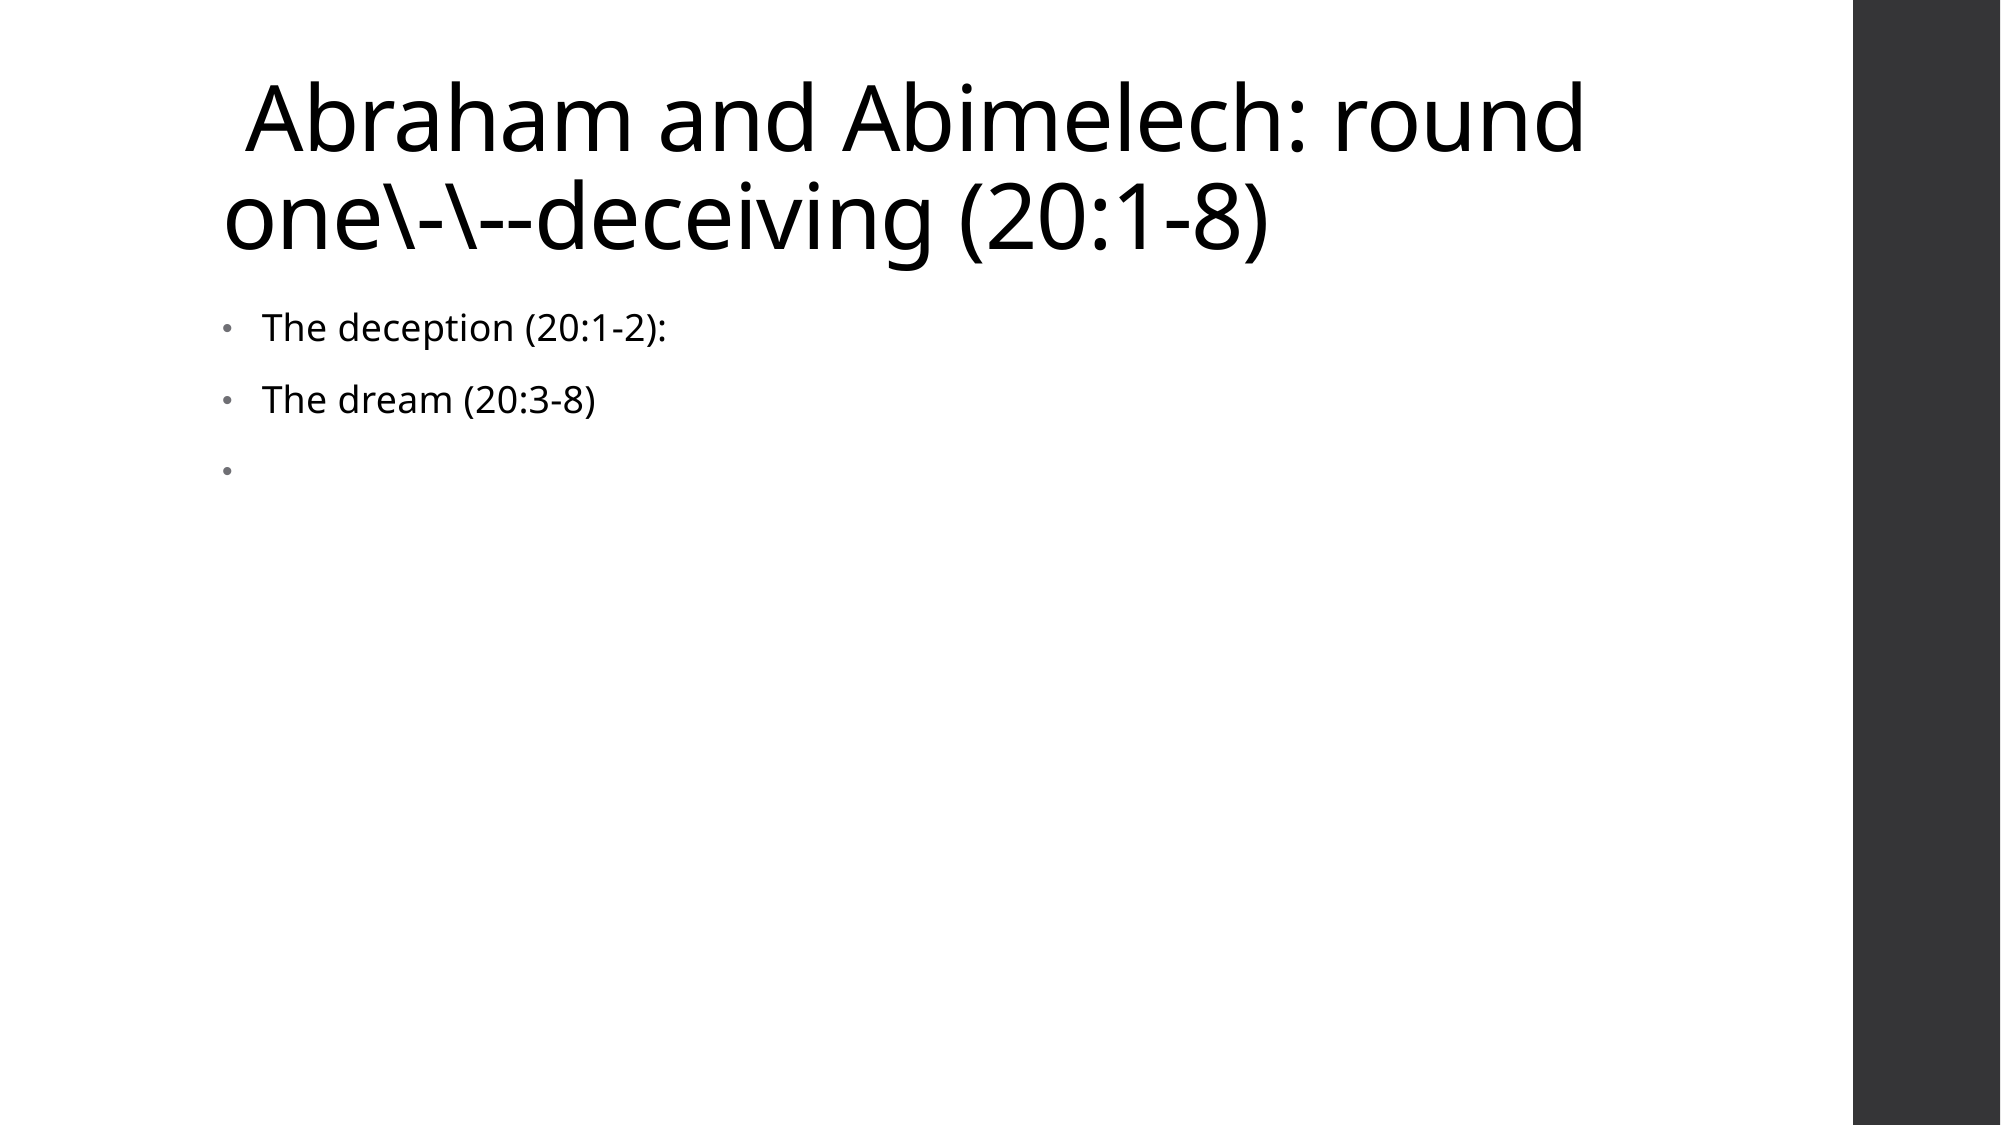

# Abraham and Abimelech: round one\-\--deceiving (20:1-8)
 The deception (20:1-2):
 The dream (20:3-8)